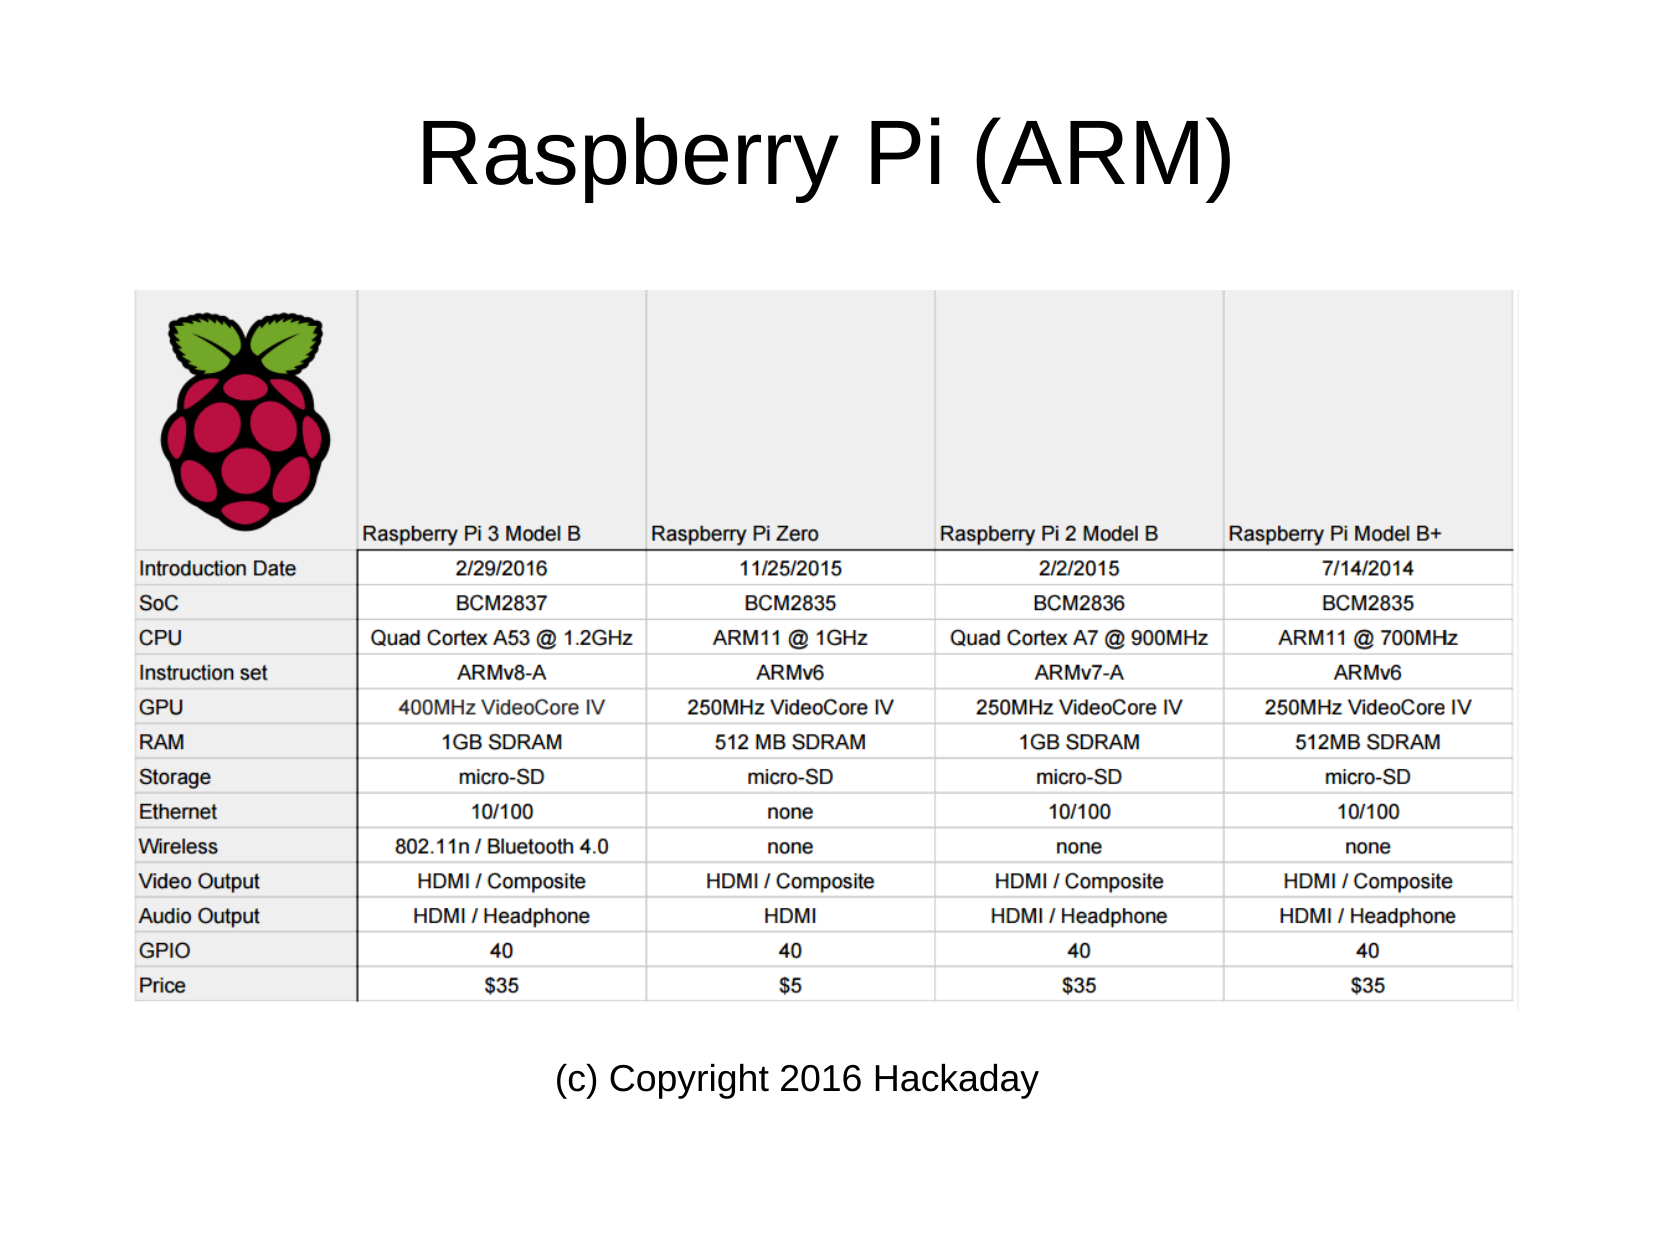

# Raspberry Pi (ARM)
(c) Copyright 2016 Hackaday